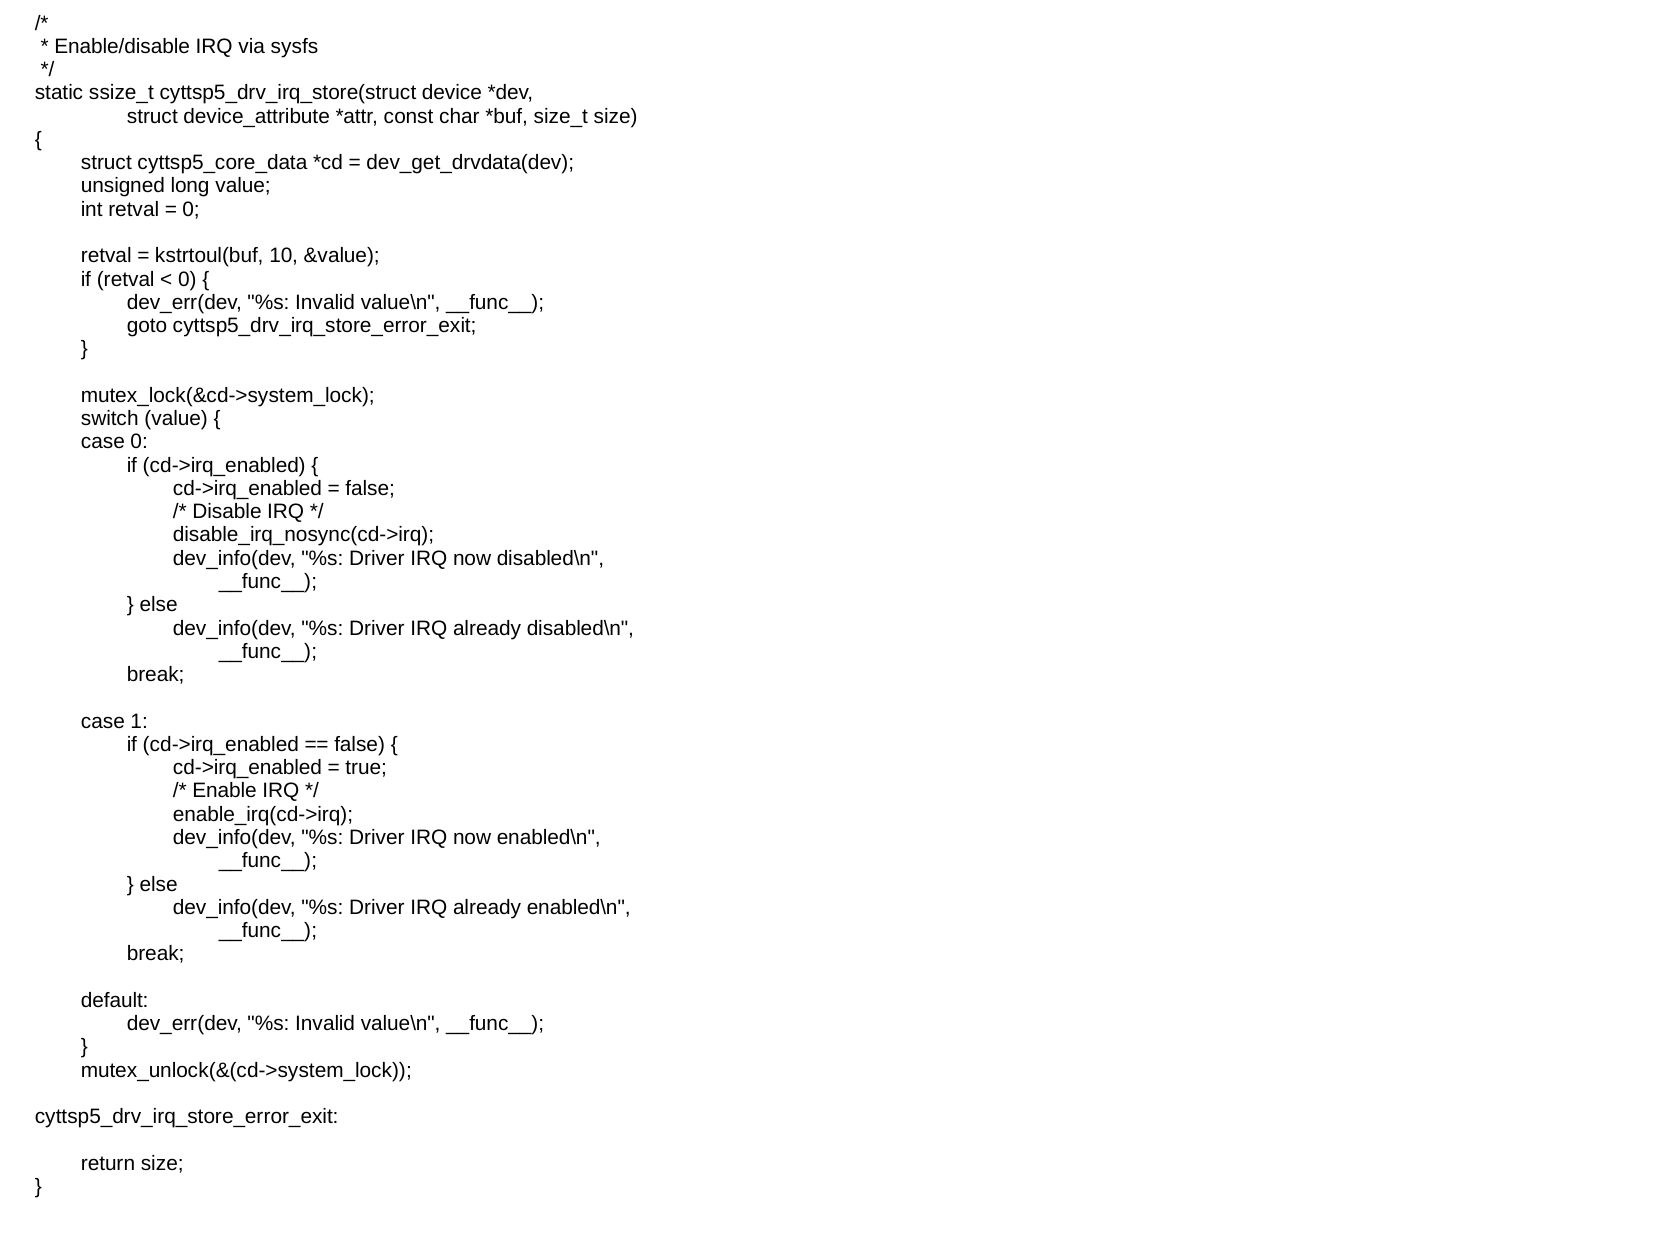

/*
 * Enable/disable IRQ via sysfs
 */
static ssize_t cyttsp5_drv_irq_store(struct device *dev,
 struct device_attribute *attr, const char *buf, size_t size)
{
 struct cyttsp5_core_data *cd = dev_get_drvdata(dev);
 unsigned long value;
 int retval = 0;
 retval = kstrtoul(buf, 10, &value);
 if (retval < 0) {
 dev_err(dev, "%s: Invalid value\n", __func__);
 goto cyttsp5_drv_irq_store_error_exit;
 }
 mutex_lock(&cd->system_lock);
 switch (value) {
 case 0:
 if (cd->irq_enabled) {
 cd->irq_enabled = false;
 /* Disable IRQ */
 disable_irq_nosync(cd->irq);
 dev_info(dev, "%s: Driver IRQ now disabled\n",
 __func__);
 } else
 dev_info(dev, "%s: Driver IRQ already disabled\n",
 __func__);
 break;
 case 1:
 if (cd->irq_enabled == false) {
 cd->irq_enabled = true;
 /* Enable IRQ */
 enable_irq(cd->irq);
 dev_info(dev, "%s: Driver IRQ now enabled\n",
 __func__);
 } else
 dev_info(dev, "%s: Driver IRQ already enabled\n",
 __func__);
 break;
 default:
 dev_err(dev, "%s: Invalid value\n", __func__);
 }
 mutex_unlock(&(cd->system_lock));
cyttsp5_drv_irq_store_error_exit:
 return size;
}